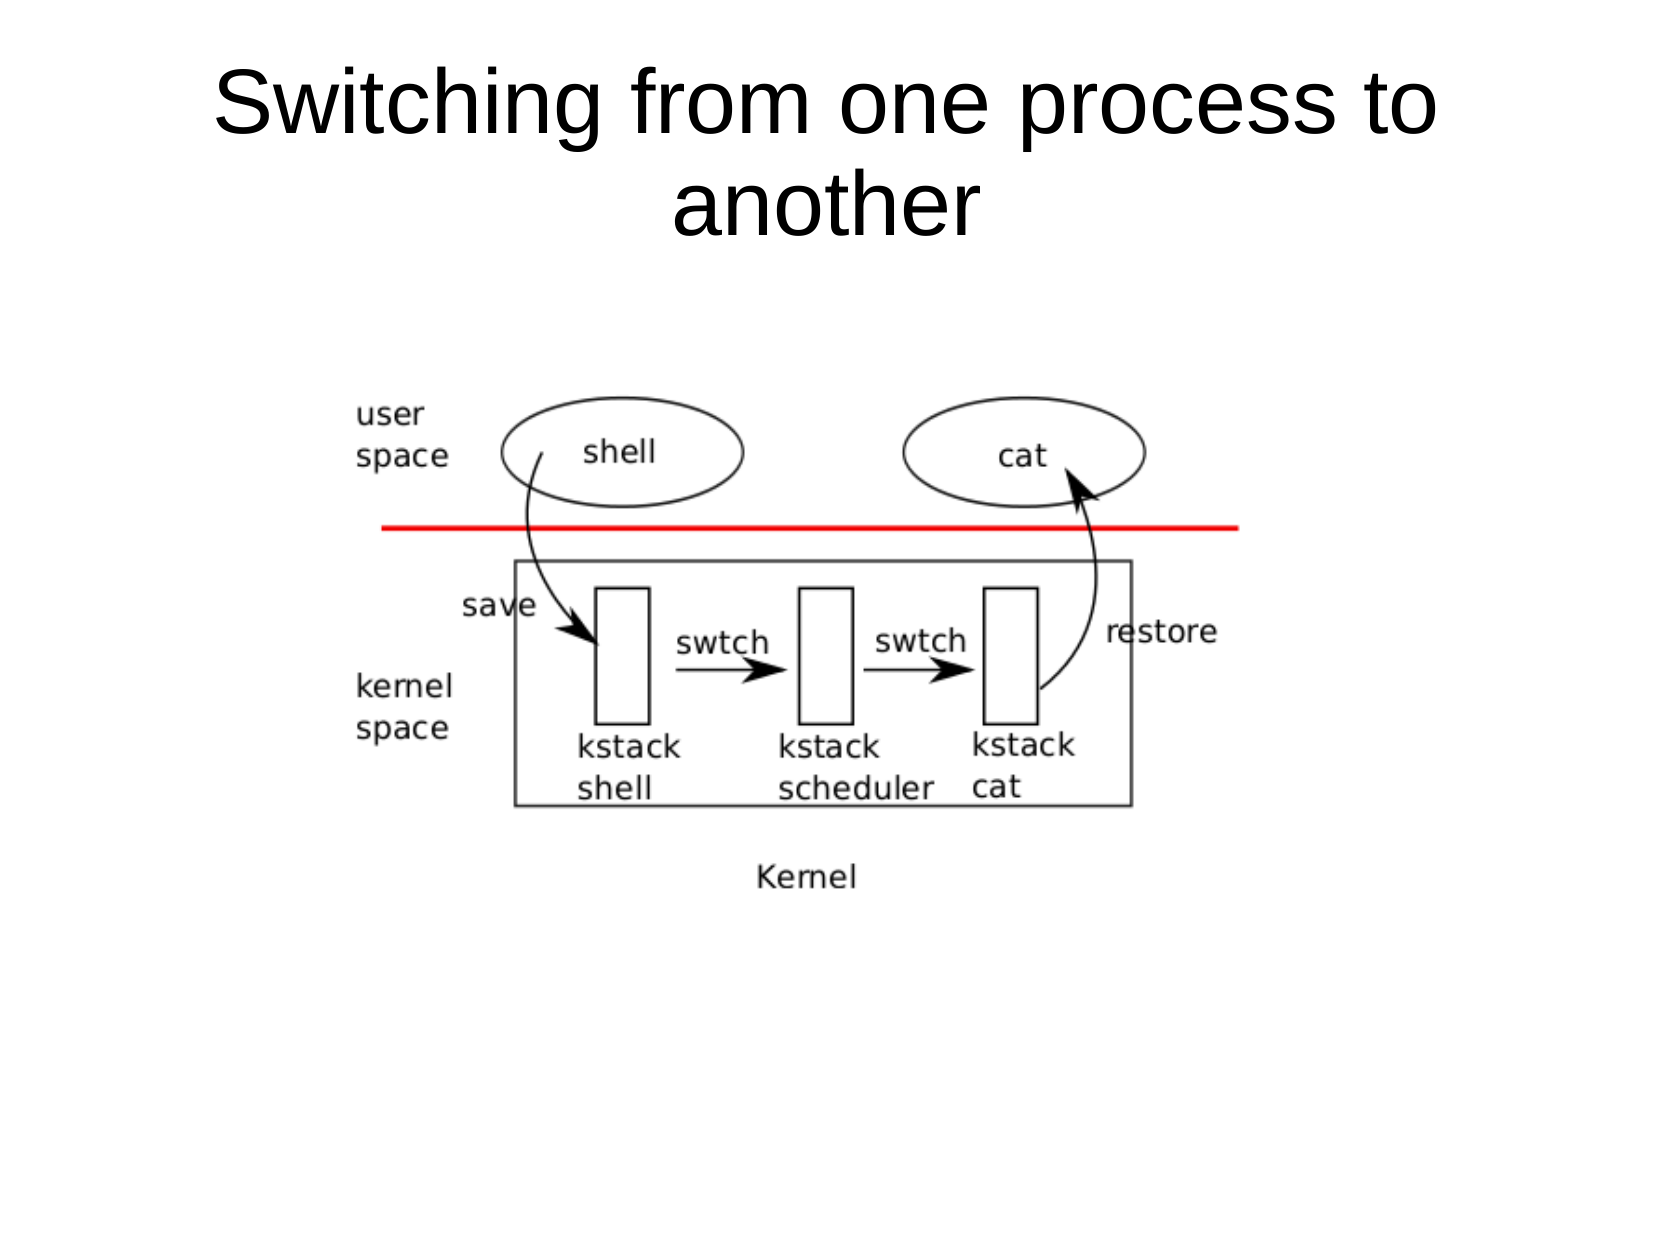

# Switching from one process to another